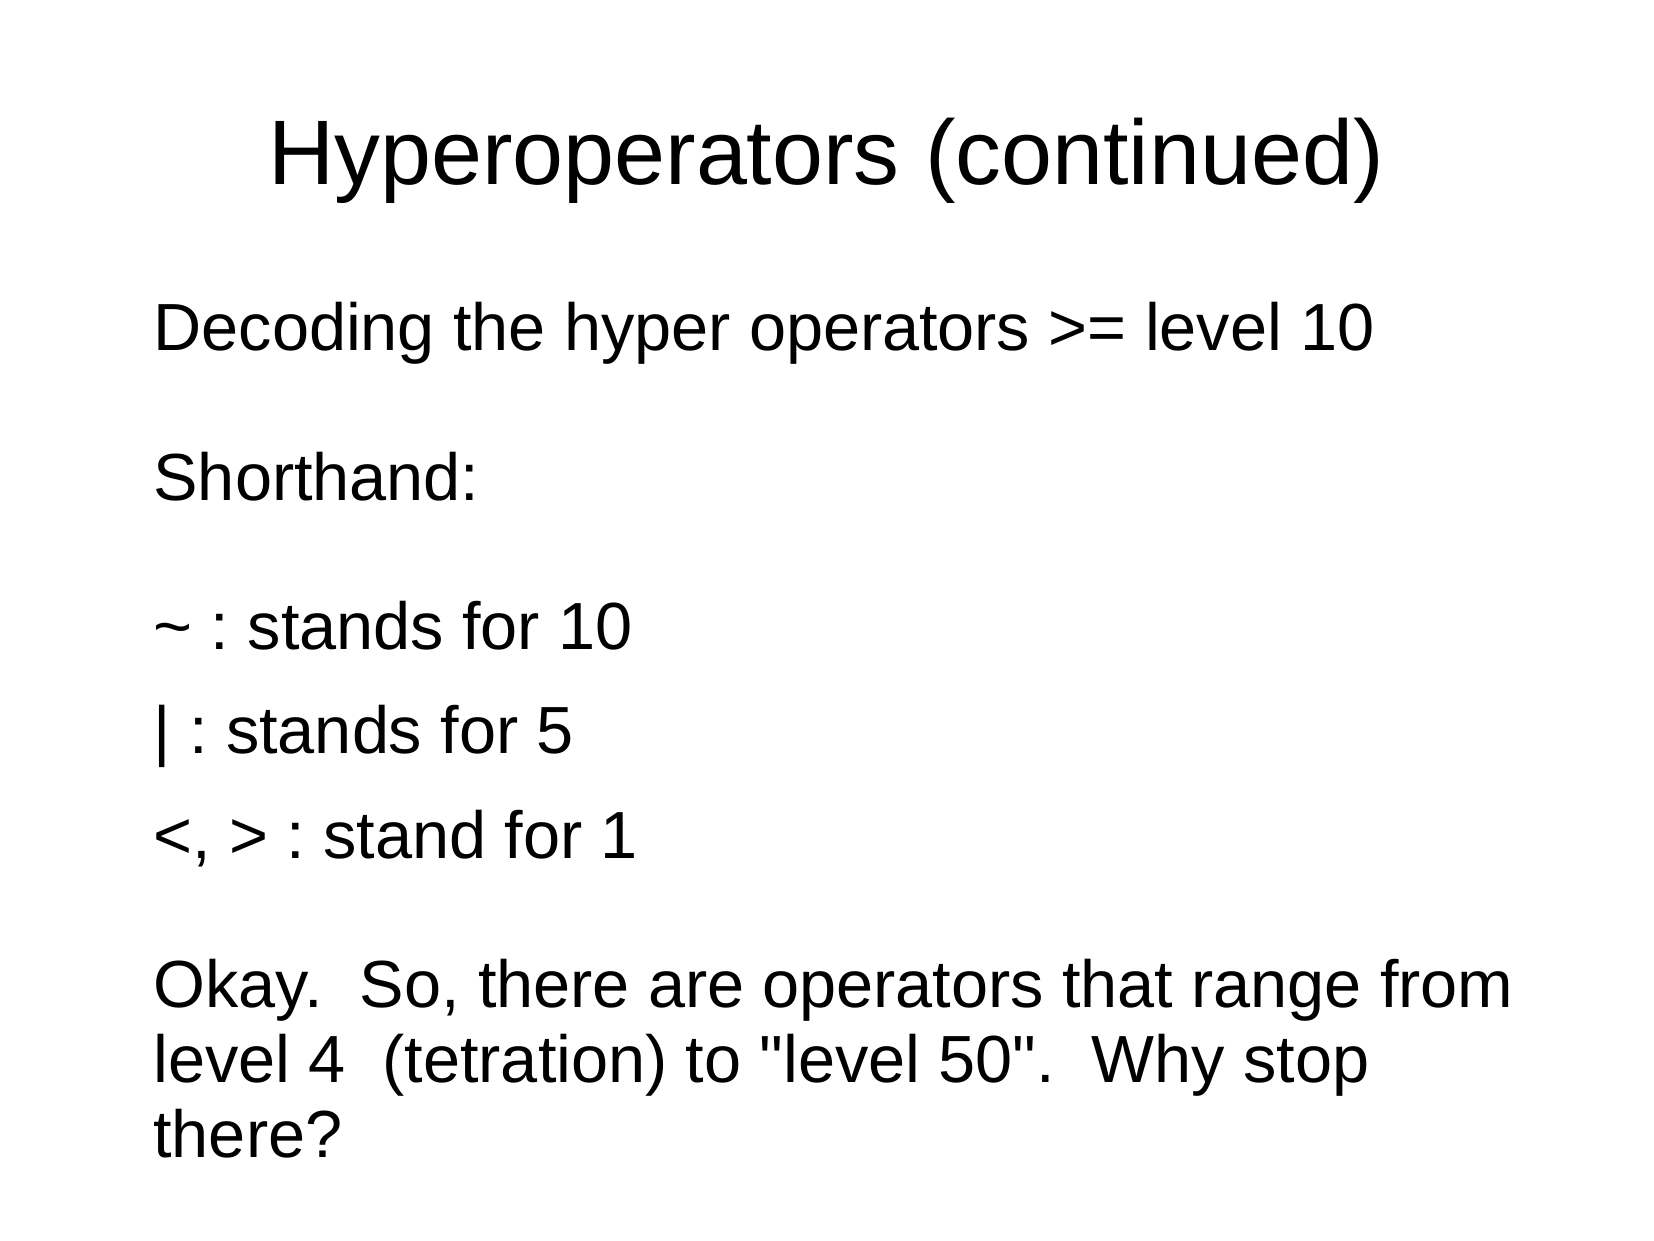

# Hyperoperators (continued)
Decoding the hyper operators >= level 10
Shorthand:
~ : stands for 10
| : stands for 5
<, > : stand for 1
Okay. So, there are operators that range from level 4 (tetration) to "level 50". Why stop there?